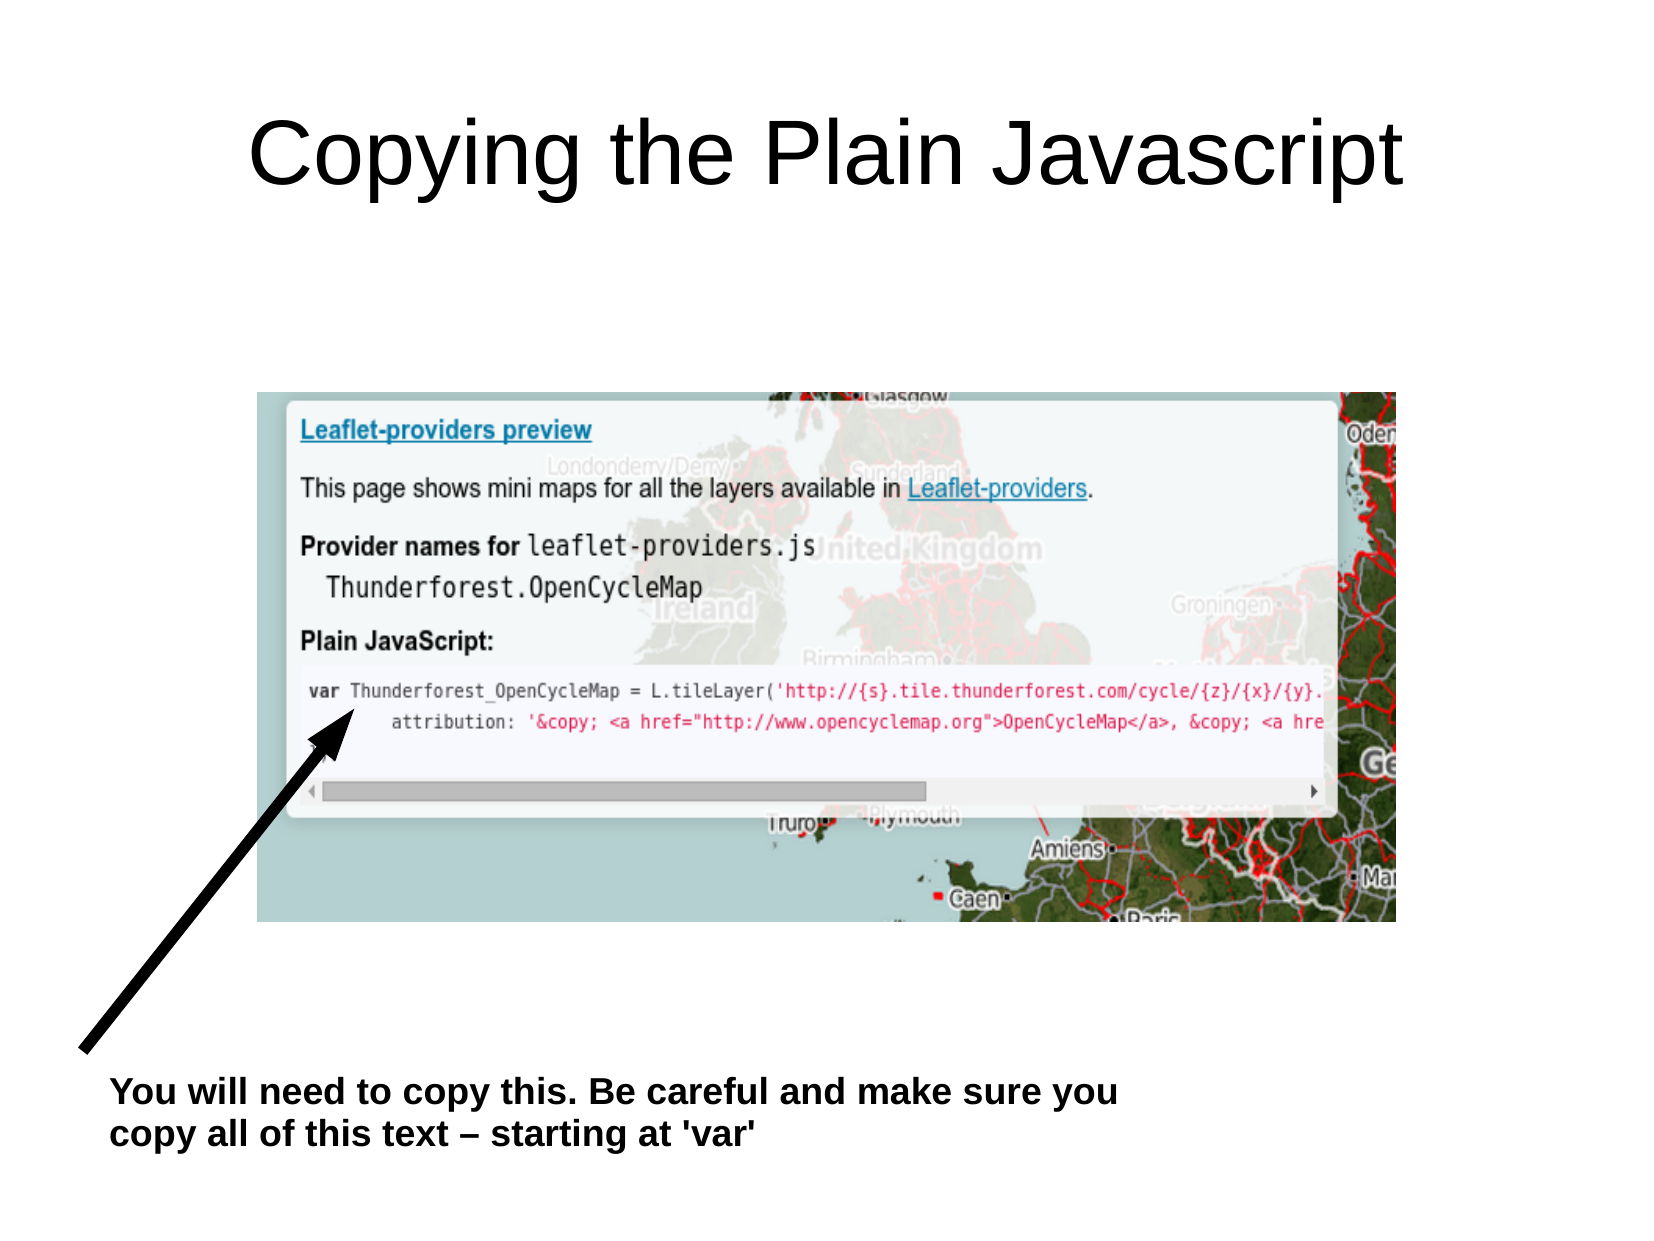

# Copying the Plain Javascript
You will need to copy this. Be careful and make sure you copy all of this text – starting at 'var'